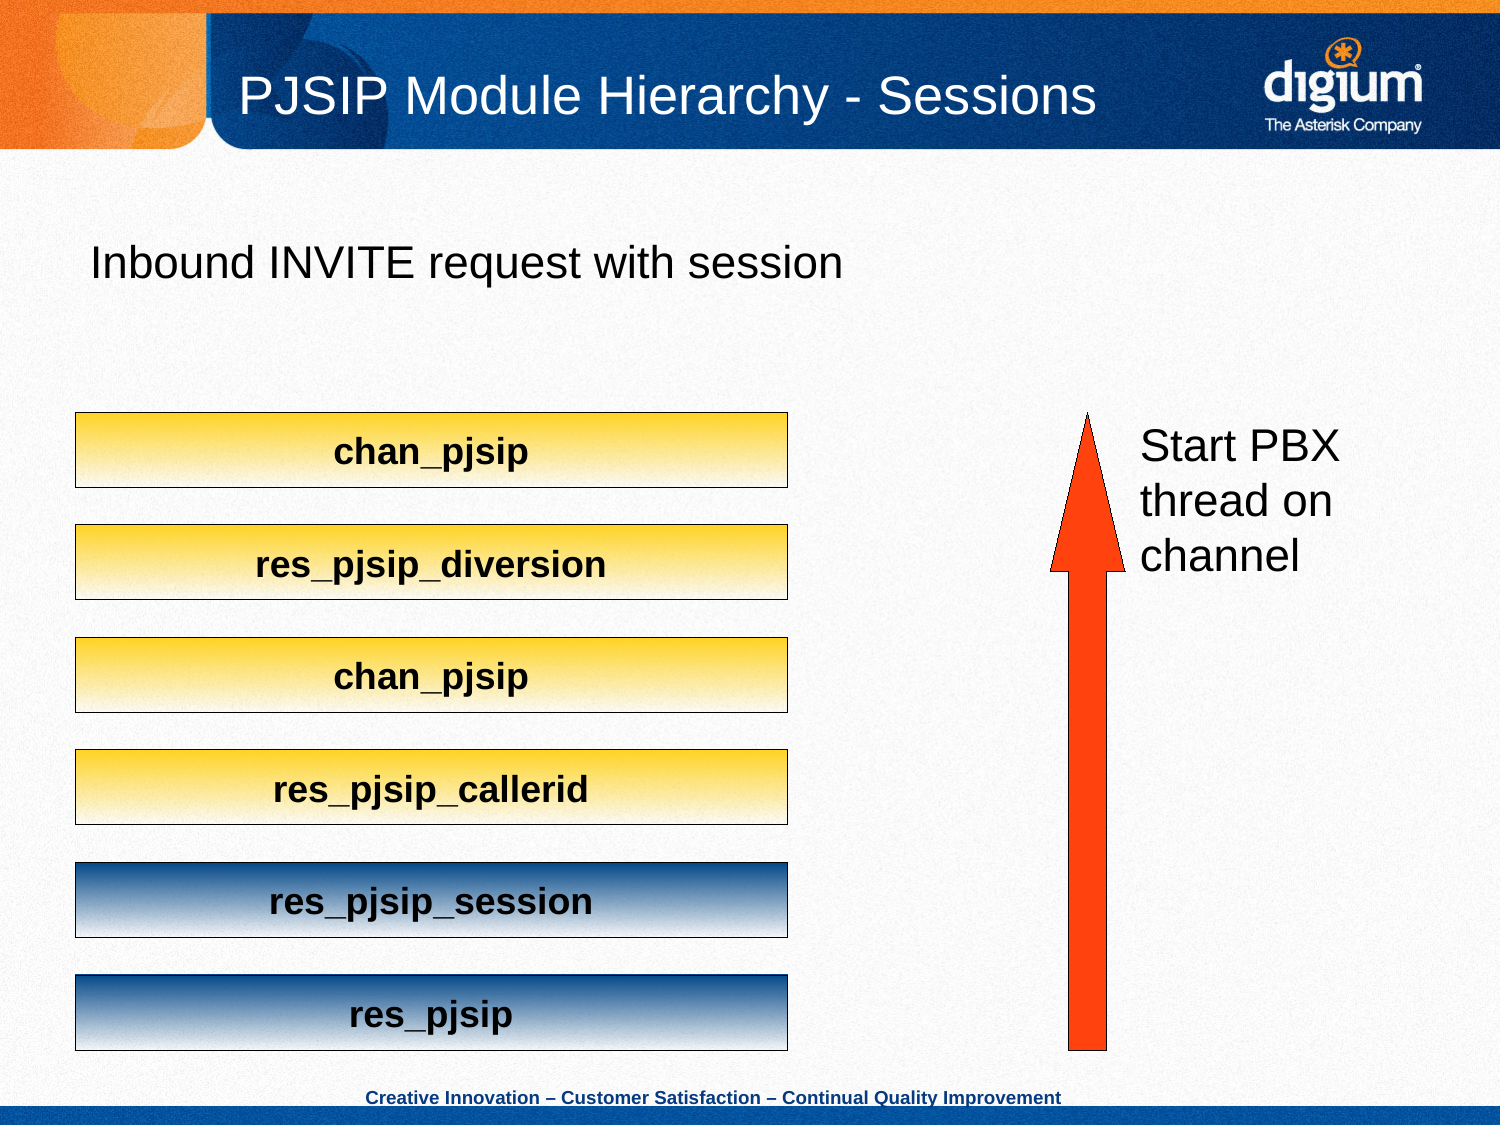

# PJSIP Module Hierarchy - Sessions
Inbound INVITE request with session
Start PBX thread on channel
chan_pjsip
res_pjsip_diversion
chan_pjsip
res_pjsip_callerid
res_pjsip_session
res_pjsip